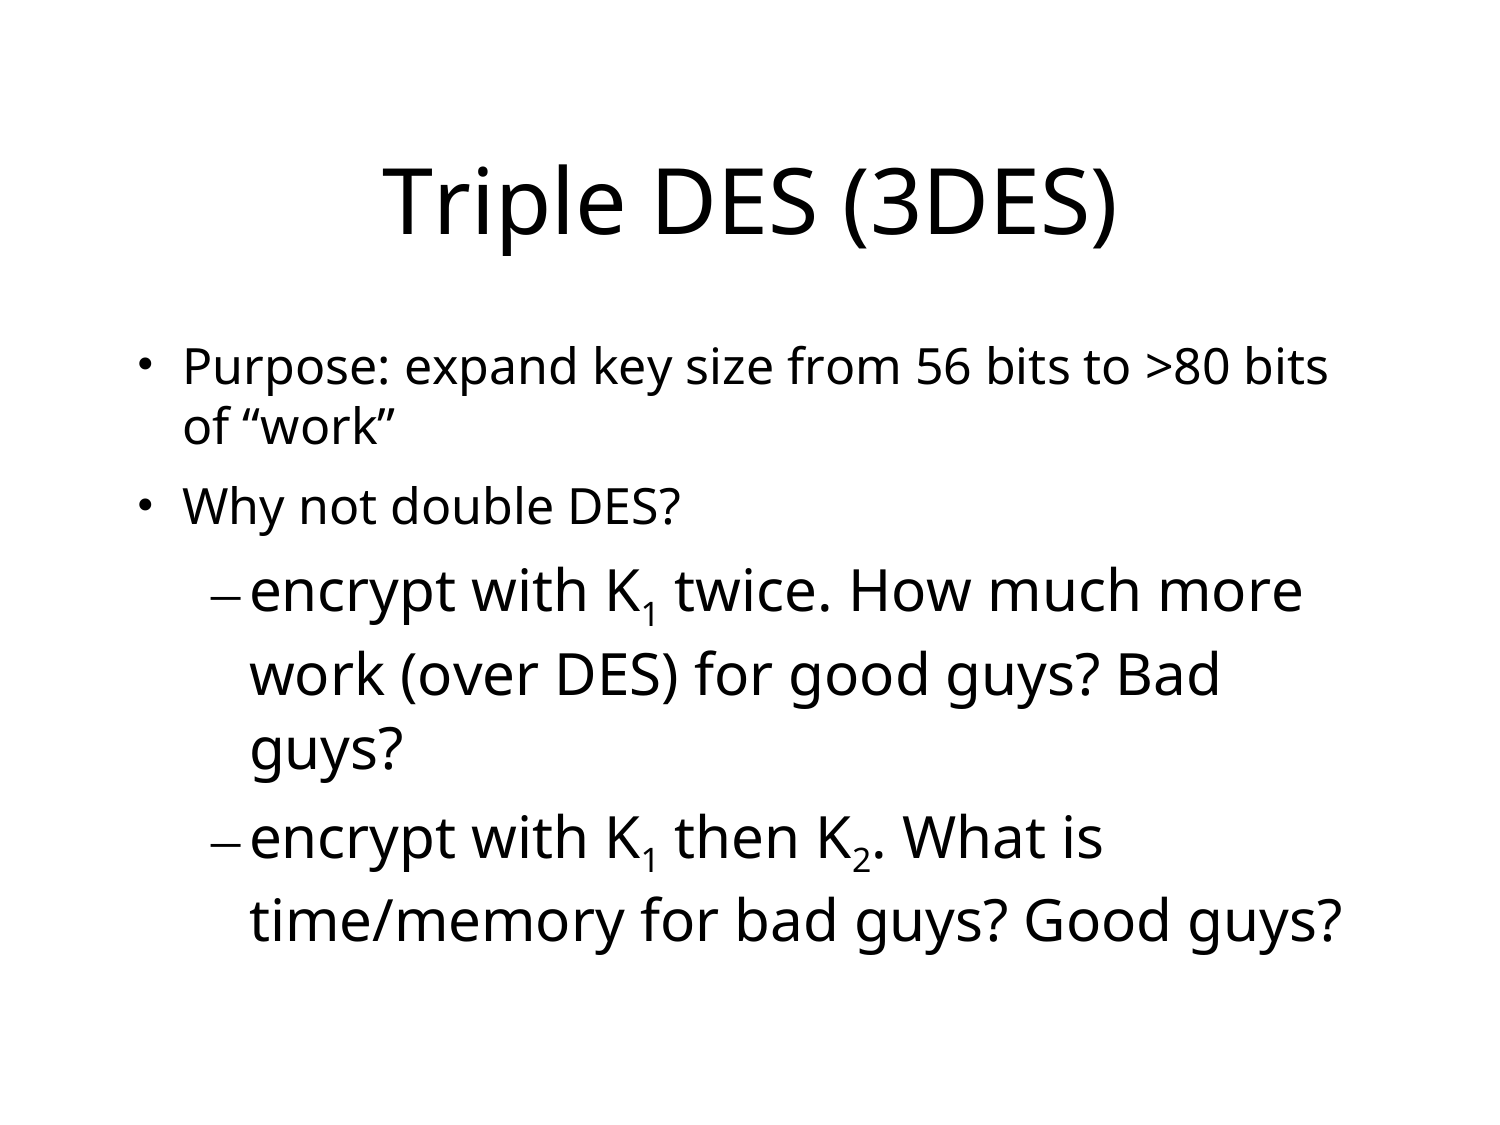

# Triple DES (3DES)
Purpose: expand key size from 56 bits to >80 bits of “work”
Why not double DES?
encrypt with K1 twice. How much more work (over DES) for good guys? Bad guys?
encrypt with K1 then K2. What is time/memory for bad guys? Good guys?